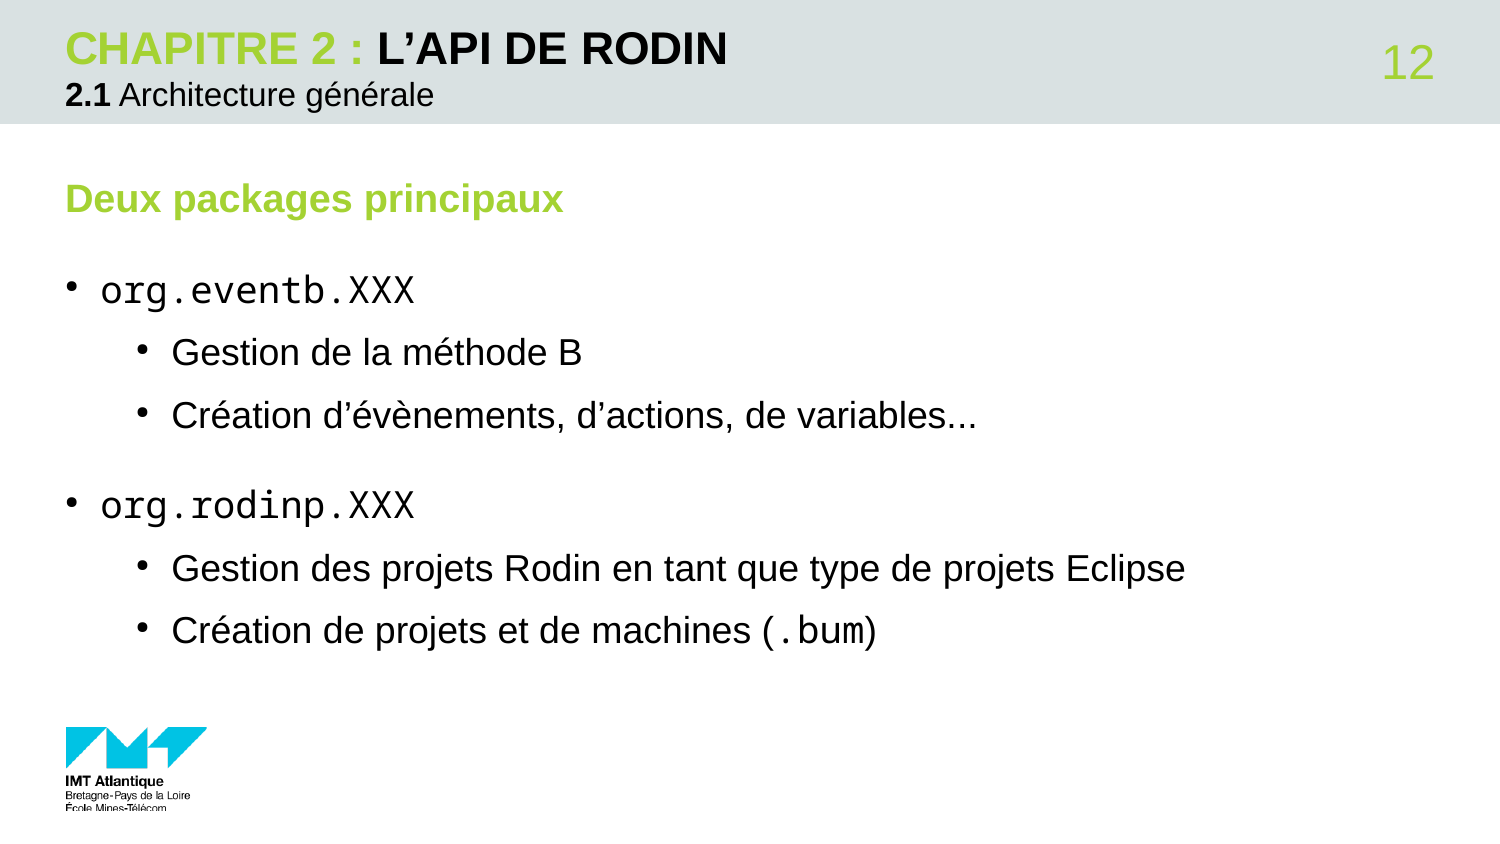

# CHAPITRE 2 : L’API de Rodin
2.1 Architecture générale
Deux packages principaux
org.eventb.XXX
Gestion de la méthode B
Création d’évènements, d’actions, de variables...
org.rodinp.XXX
Gestion des projets Rodin en tant que type de projets Eclipse
Création de projets et de machines (.bum)